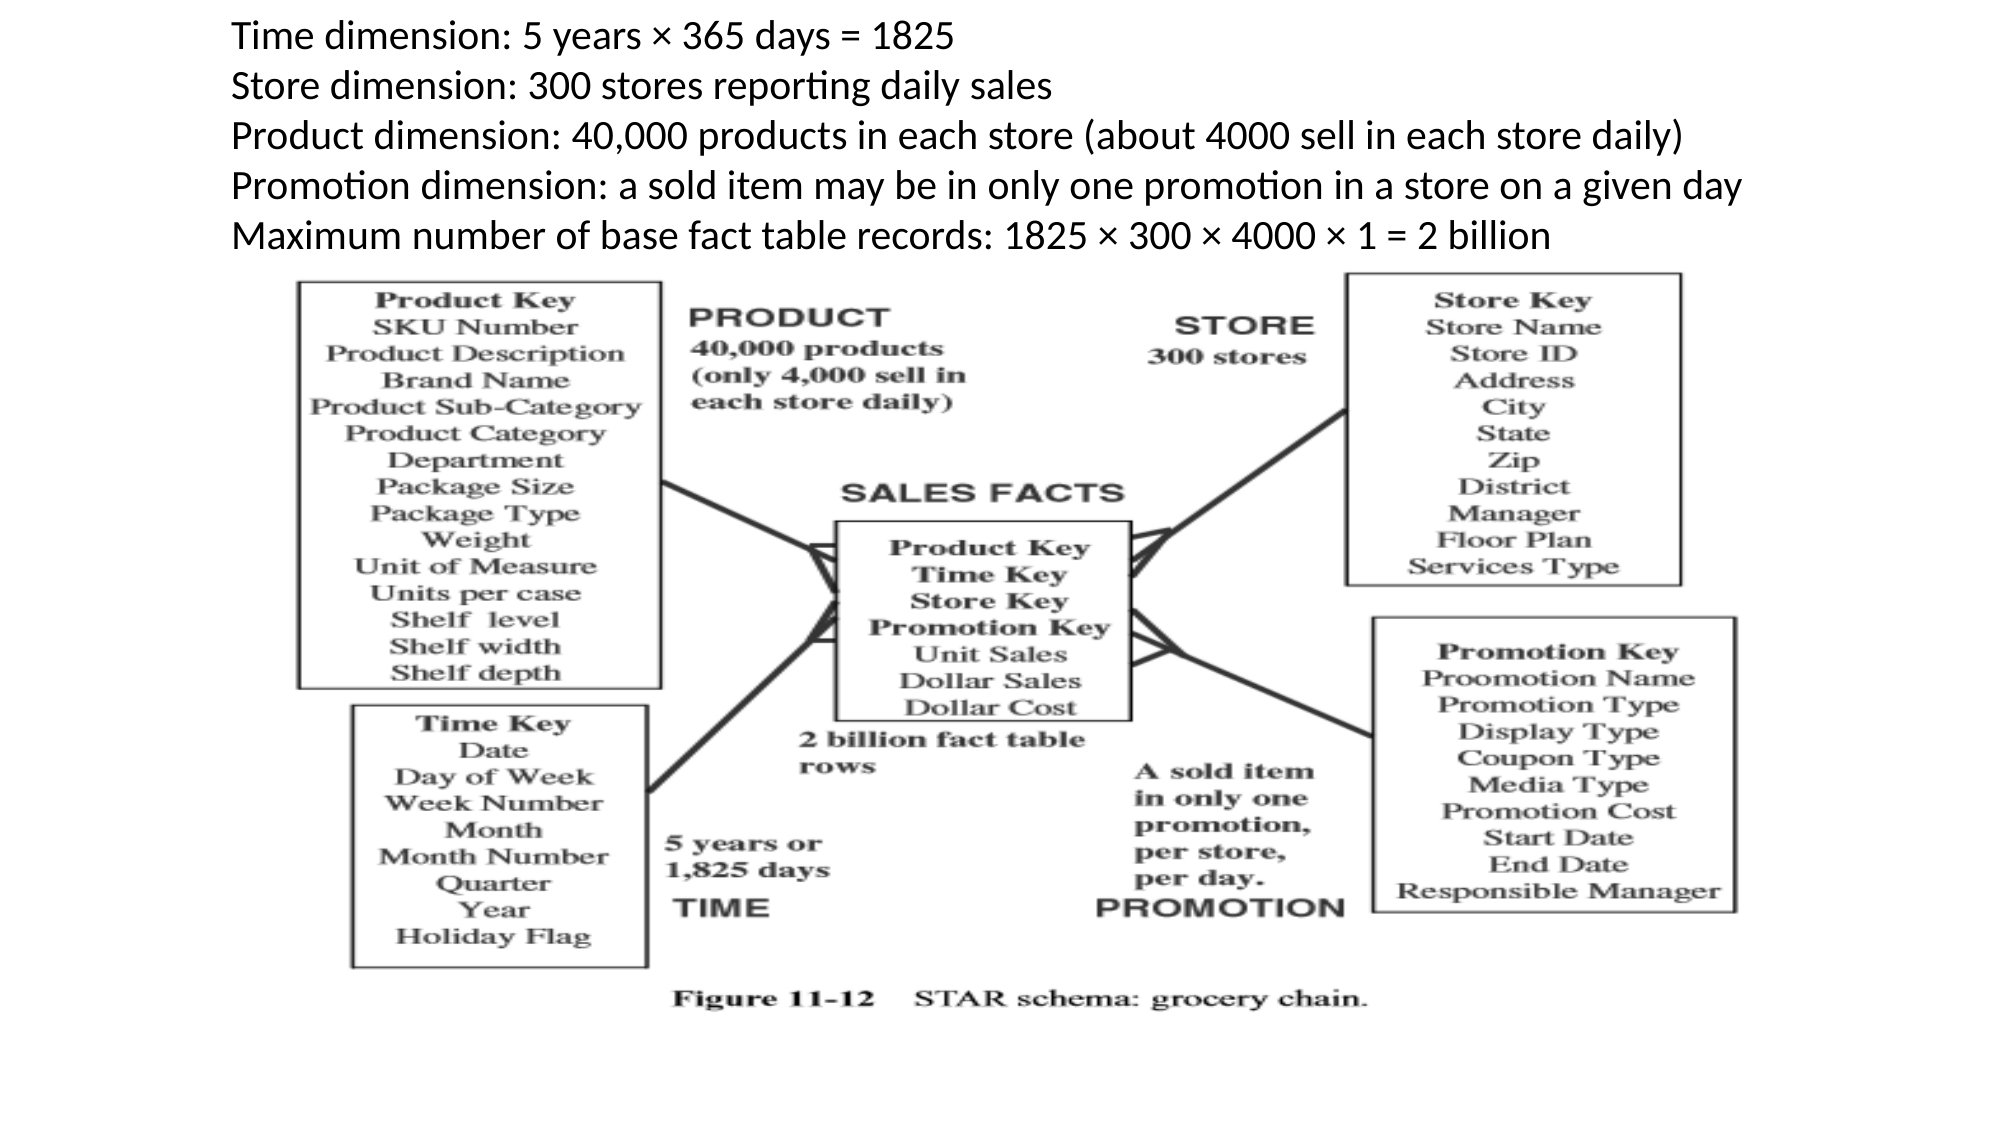

Time dimension: 5 years × 365 days = 1825
Store dimension: 300 stores reporting daily sales
Product dimension: 40,000 products in each store (about 4000 sell in each store daily) Promotion dimension: a sold item may be in only one promotion in a store on a given day Maximum number of base fact table records: 1825 × 300 × 4000 × 1 = 2 billion